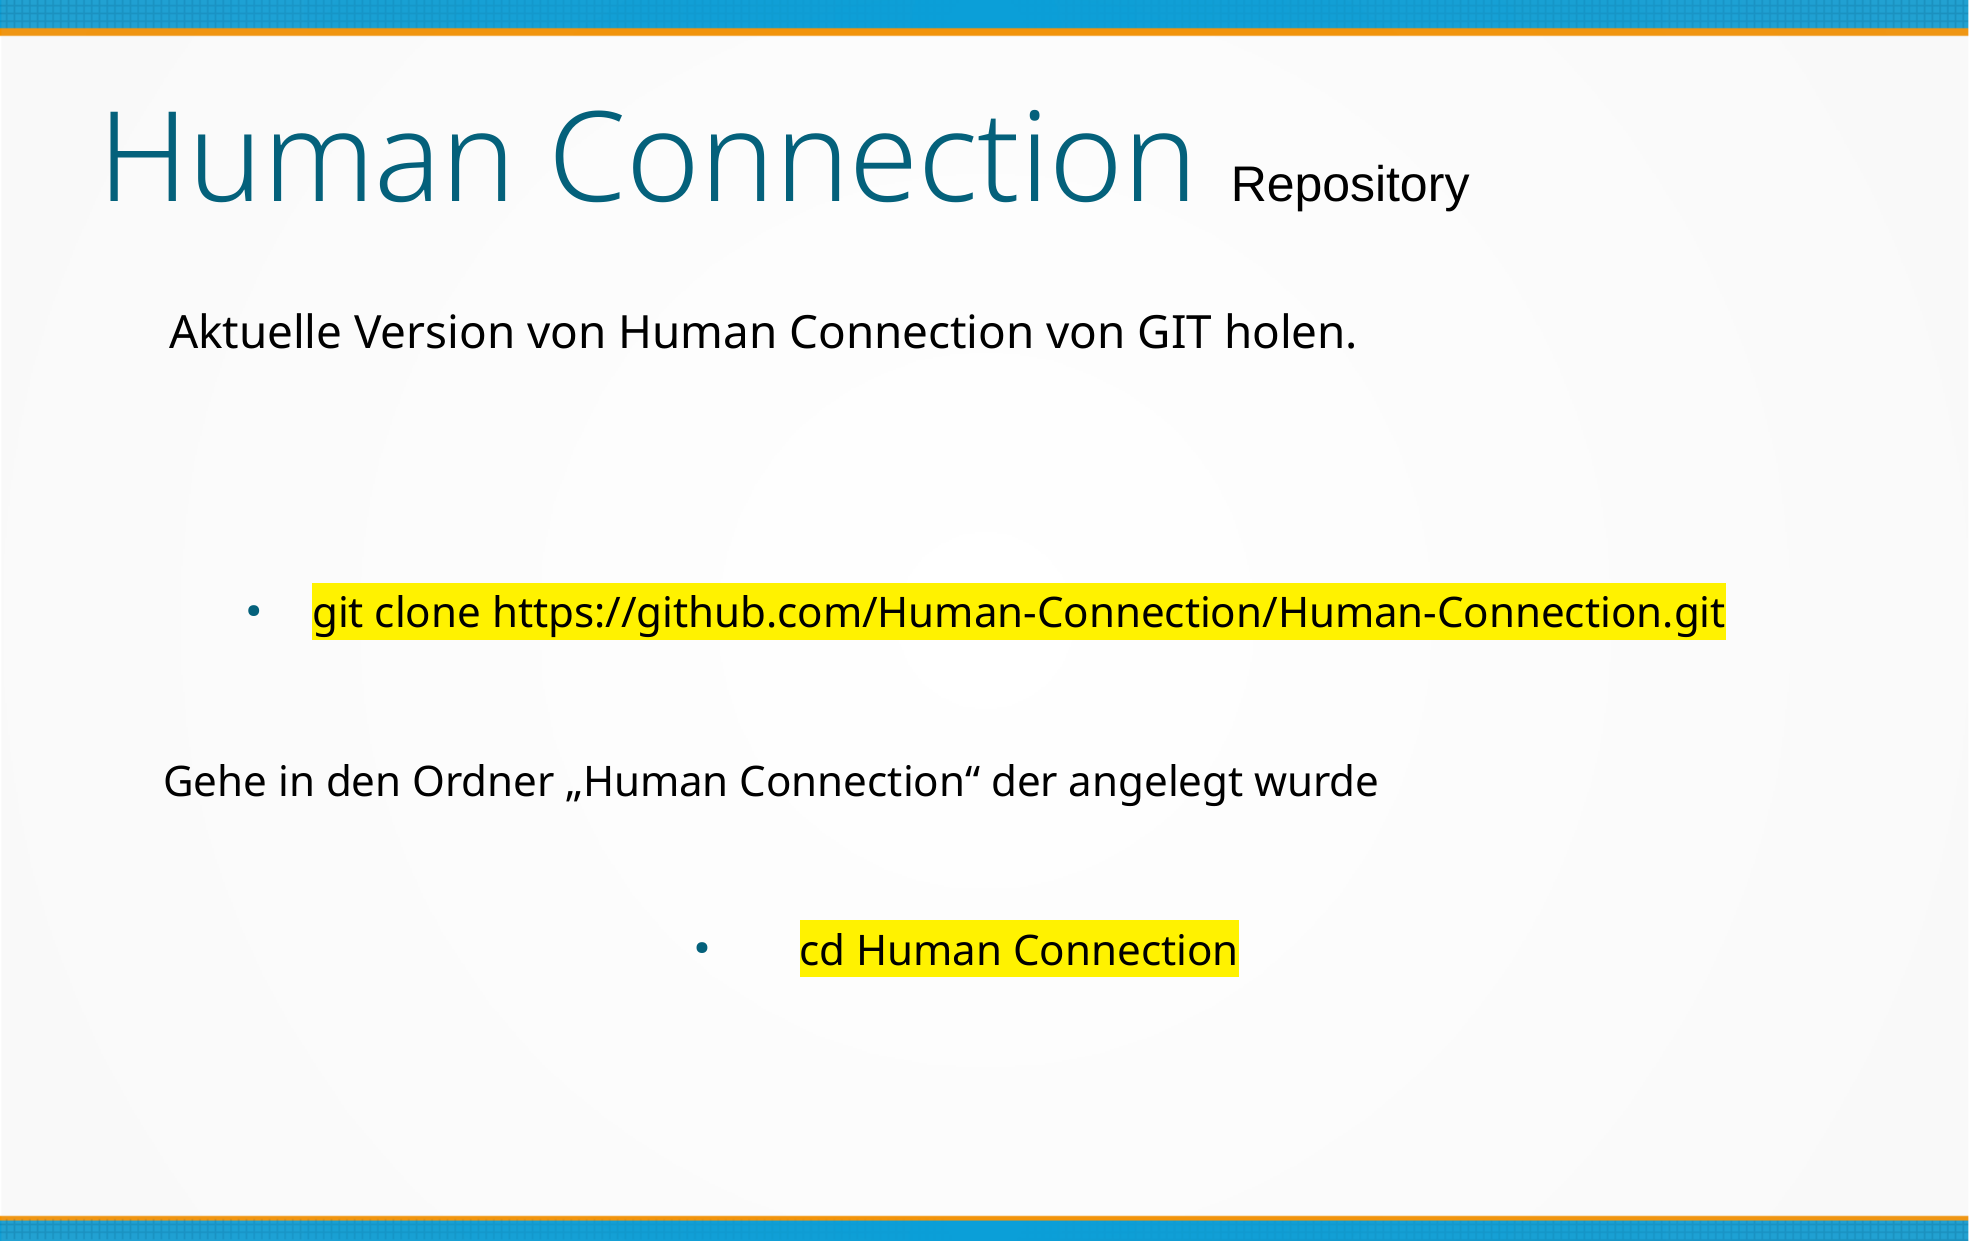

# Human Connection Repository
Aktuelle Version von Human Connection von GIT holen.
git clone https://github.com/Human-Connection/Human-Connection.git
Gehe in den Ordner „Human Connection“ der angelegt wurde
cd Human Connection